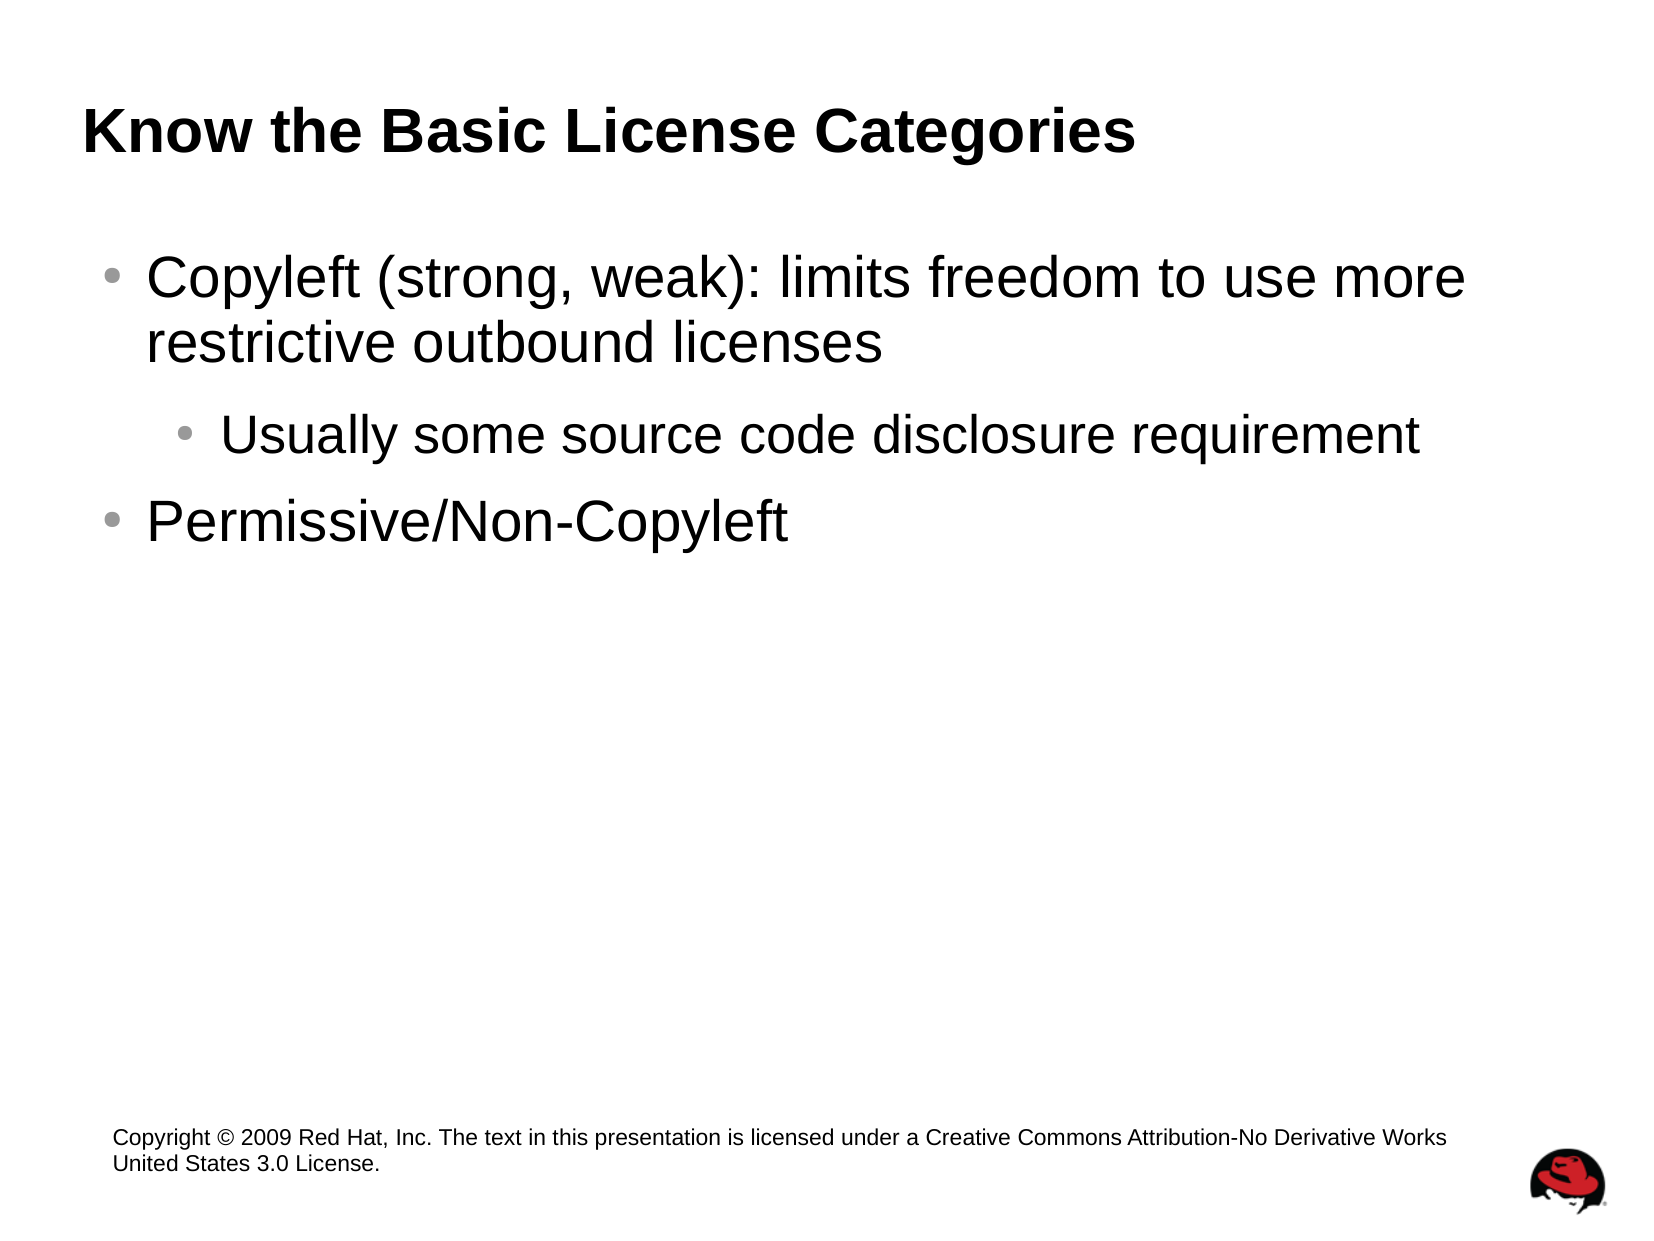

# Know the Basic License Categories
Copyleft (strong, weak): limits freedom to use more restrictive outbound licenses
Usually some source code disclosure requirement
Permissive/Non-Copyleft